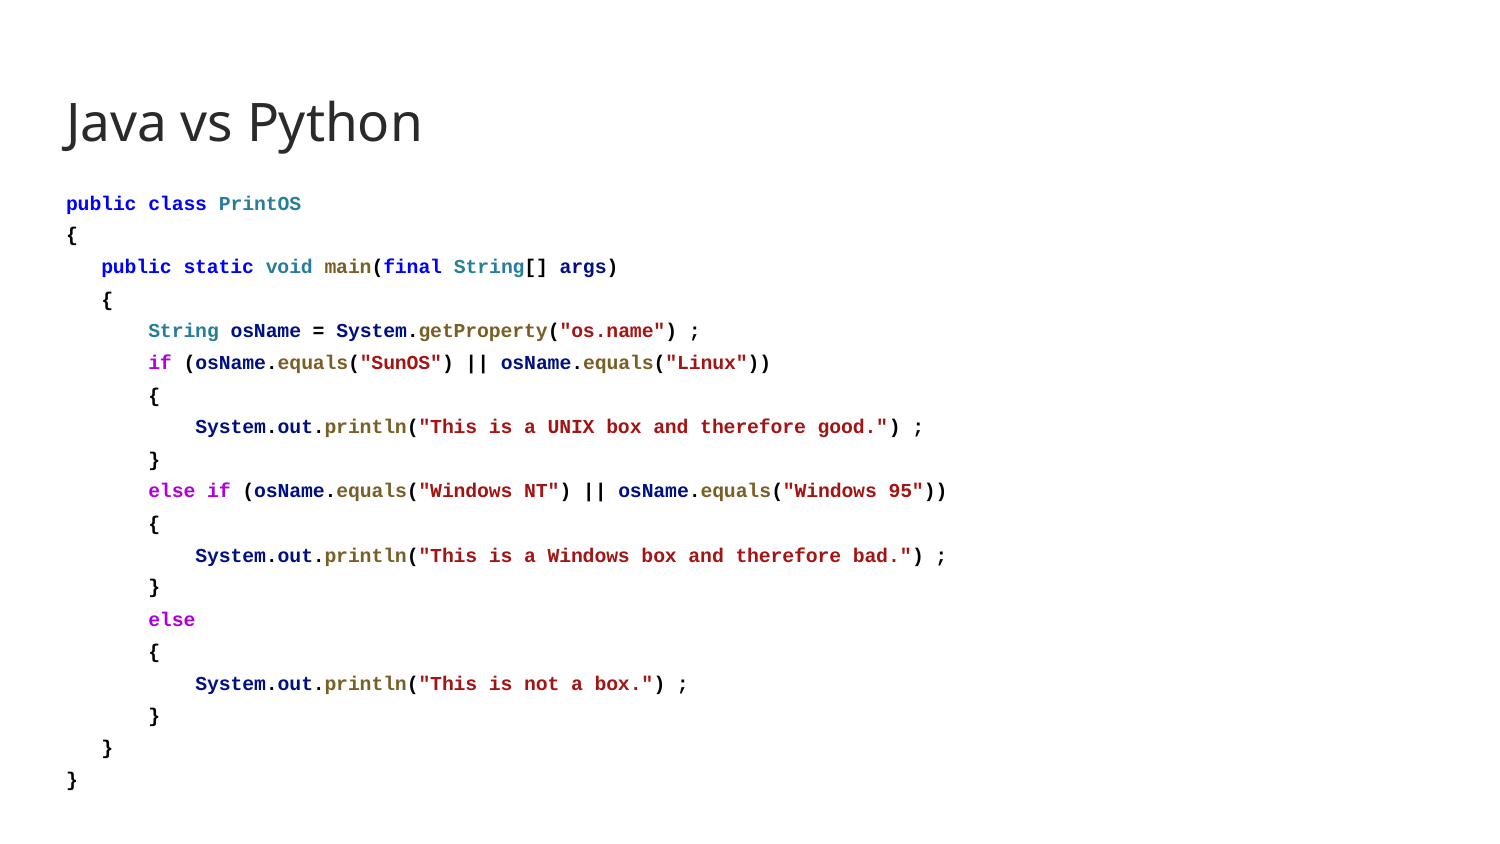

# Java vs Python
public class PrintOS
{
 public static void main(final String[] args)
 {
 String osName = System.getProperty("os.name") ;
 if (osName.equals("SunOS") || osName.equals("Linux"))
 {
 System.out.println("This is a UNIX box and therefore good.") ;
 }
 else if (osName.equals("Windows NT") || osName.equals("Windows 95"))
 {
 System.out.println("This is a Windows box and therefore bad.") ;
 }
 else
 {
 System.out.println("This is not a box.") ;
 }
 }
}